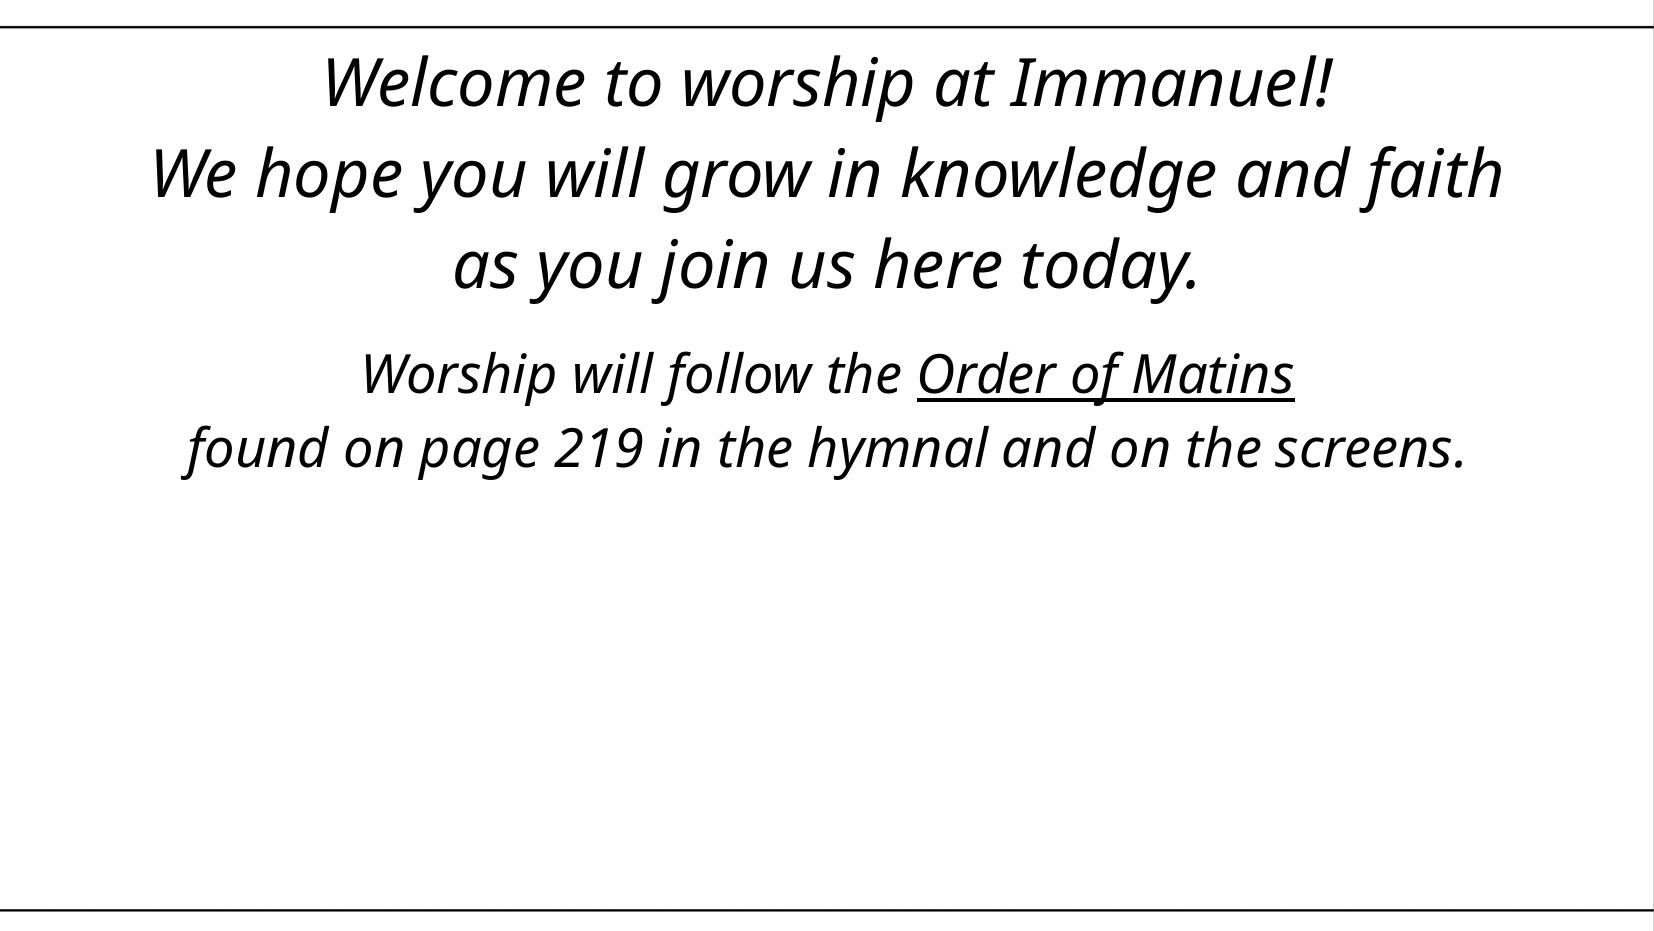

Welcome to worship at Immanuel!
We hope you will grow in knowledge and faith
as you join us here today.
Worship will follow the Order of Matins
found on page 219 in the hymnal and on the screens.